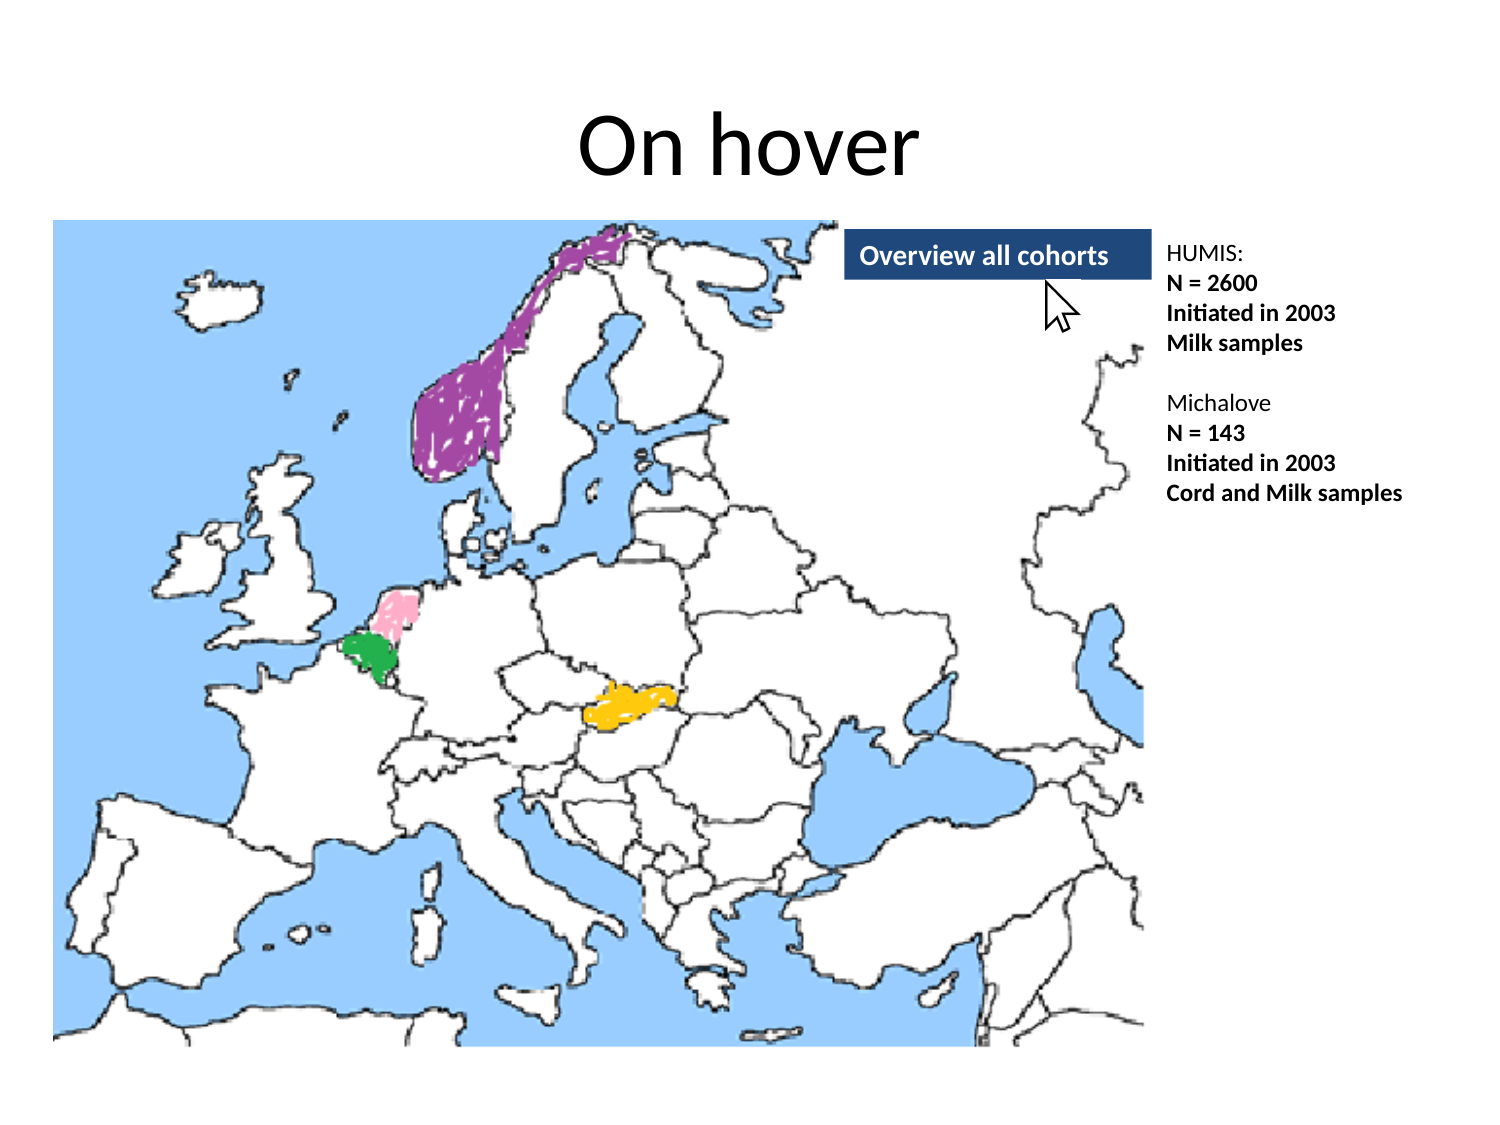

# On hover
Overview all cohorts
HUMIS:
N = 2600
Initiated in 2003
Milk samples
Michalove
N = 143
Initiated in 2003
Cord and Milk samples